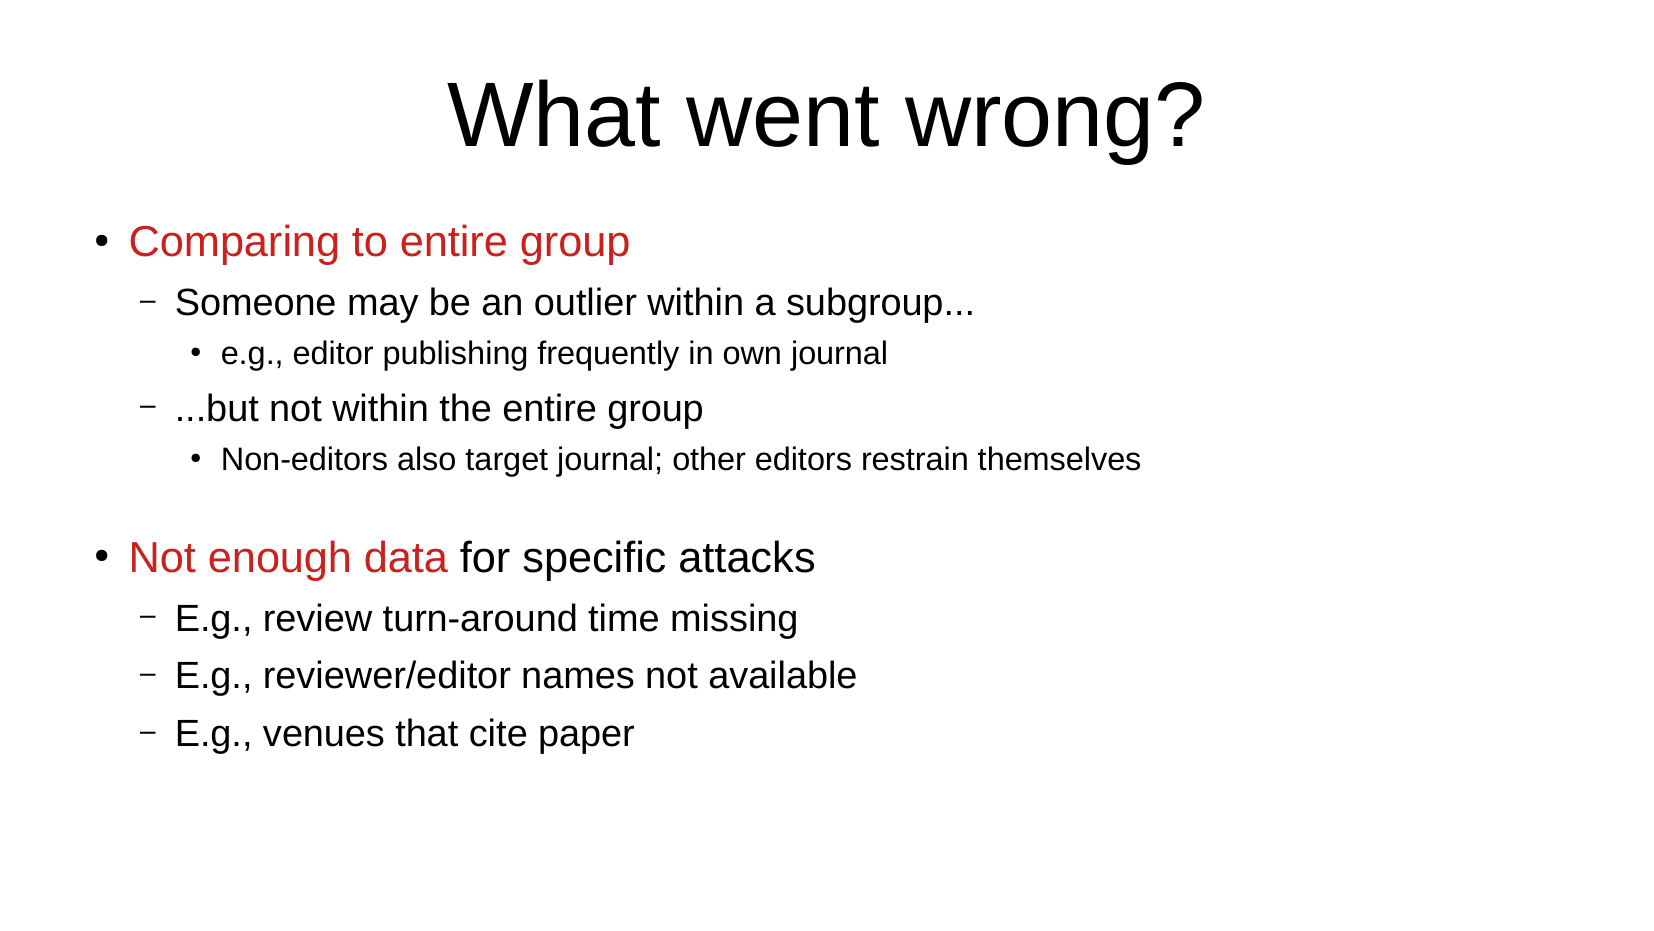

# What went wrong?
Comparing to entire group
Someone may be an outlier within a subgroup...
e.g., editor publishing frequently in own journal
...but not within the entire group
Non-editors also target journal; other editors restrain themselves
Not enough data for specific attacks
E.g., review turn-around time missing
E.g., reviewer/editor names not available
E.g., venues that cite paper